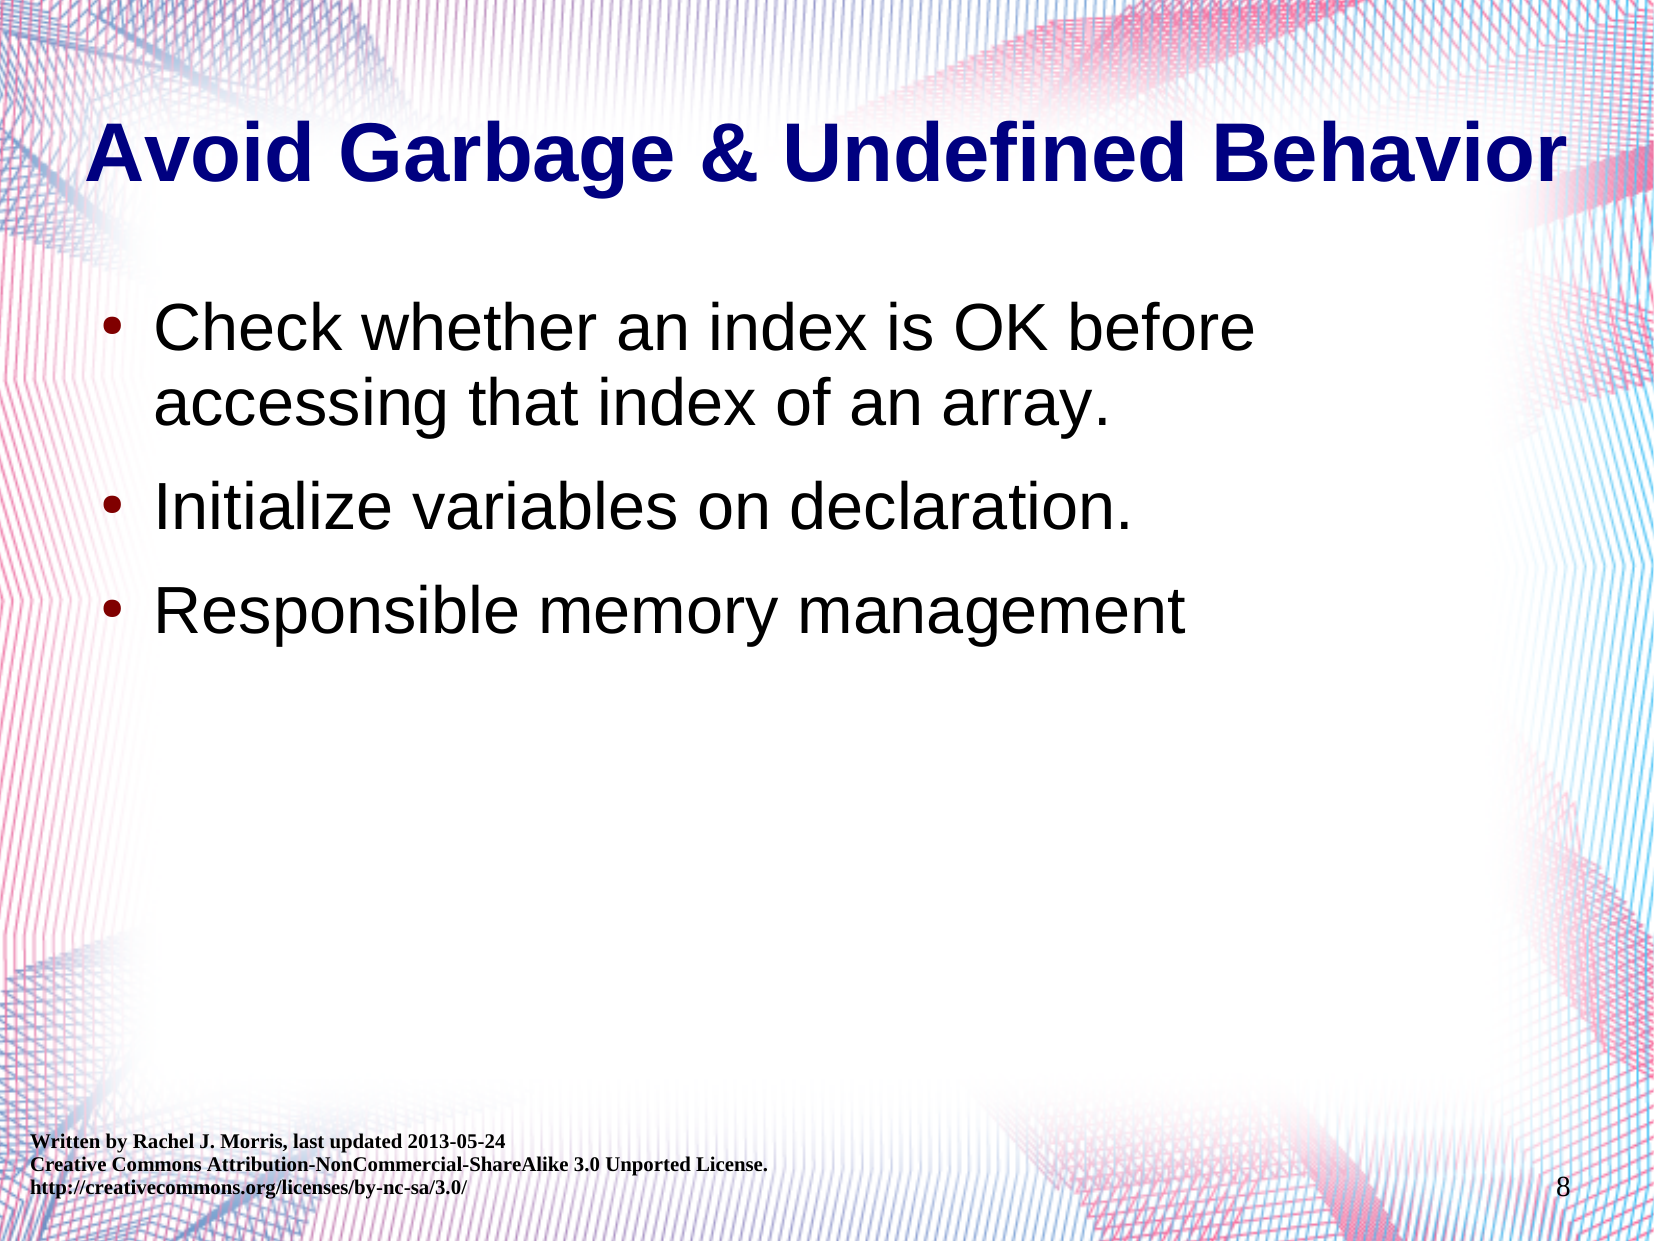

# Avoid Garbage & Undefined Behavior
Check whether an index is OK before accessing that index of an array.
Initialize variables on declaration.
Responsible memory management
8